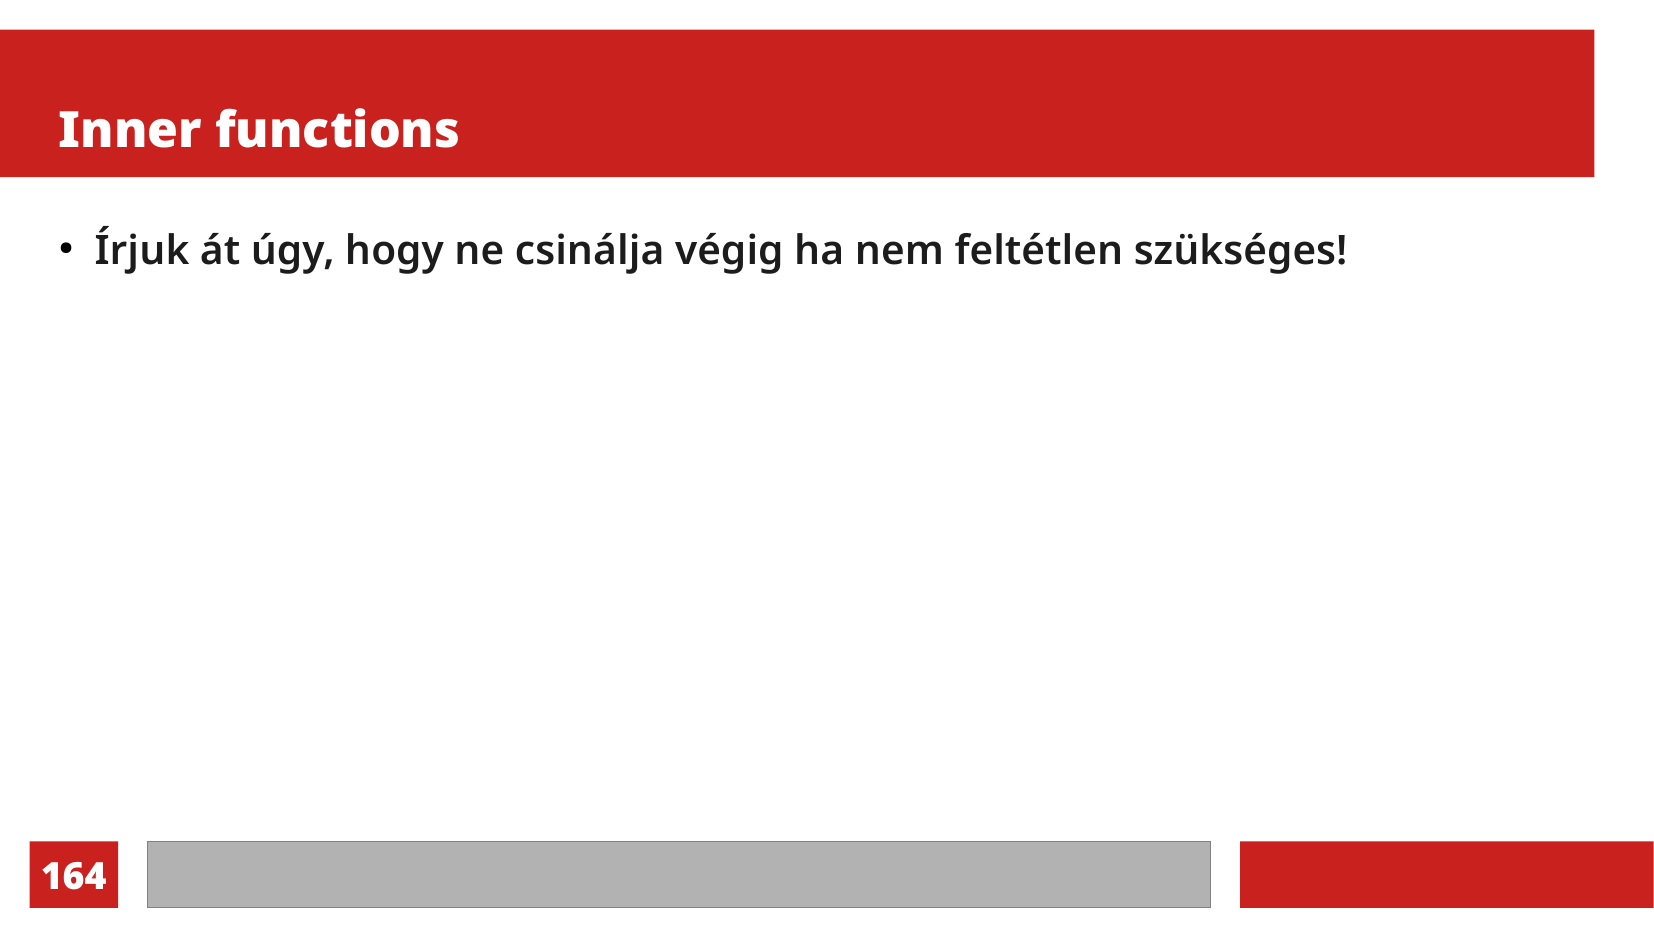

# Inner functions
Írjuk át úgy, hogy ne csinálja végig ha nem feltétlen szükséges!
164